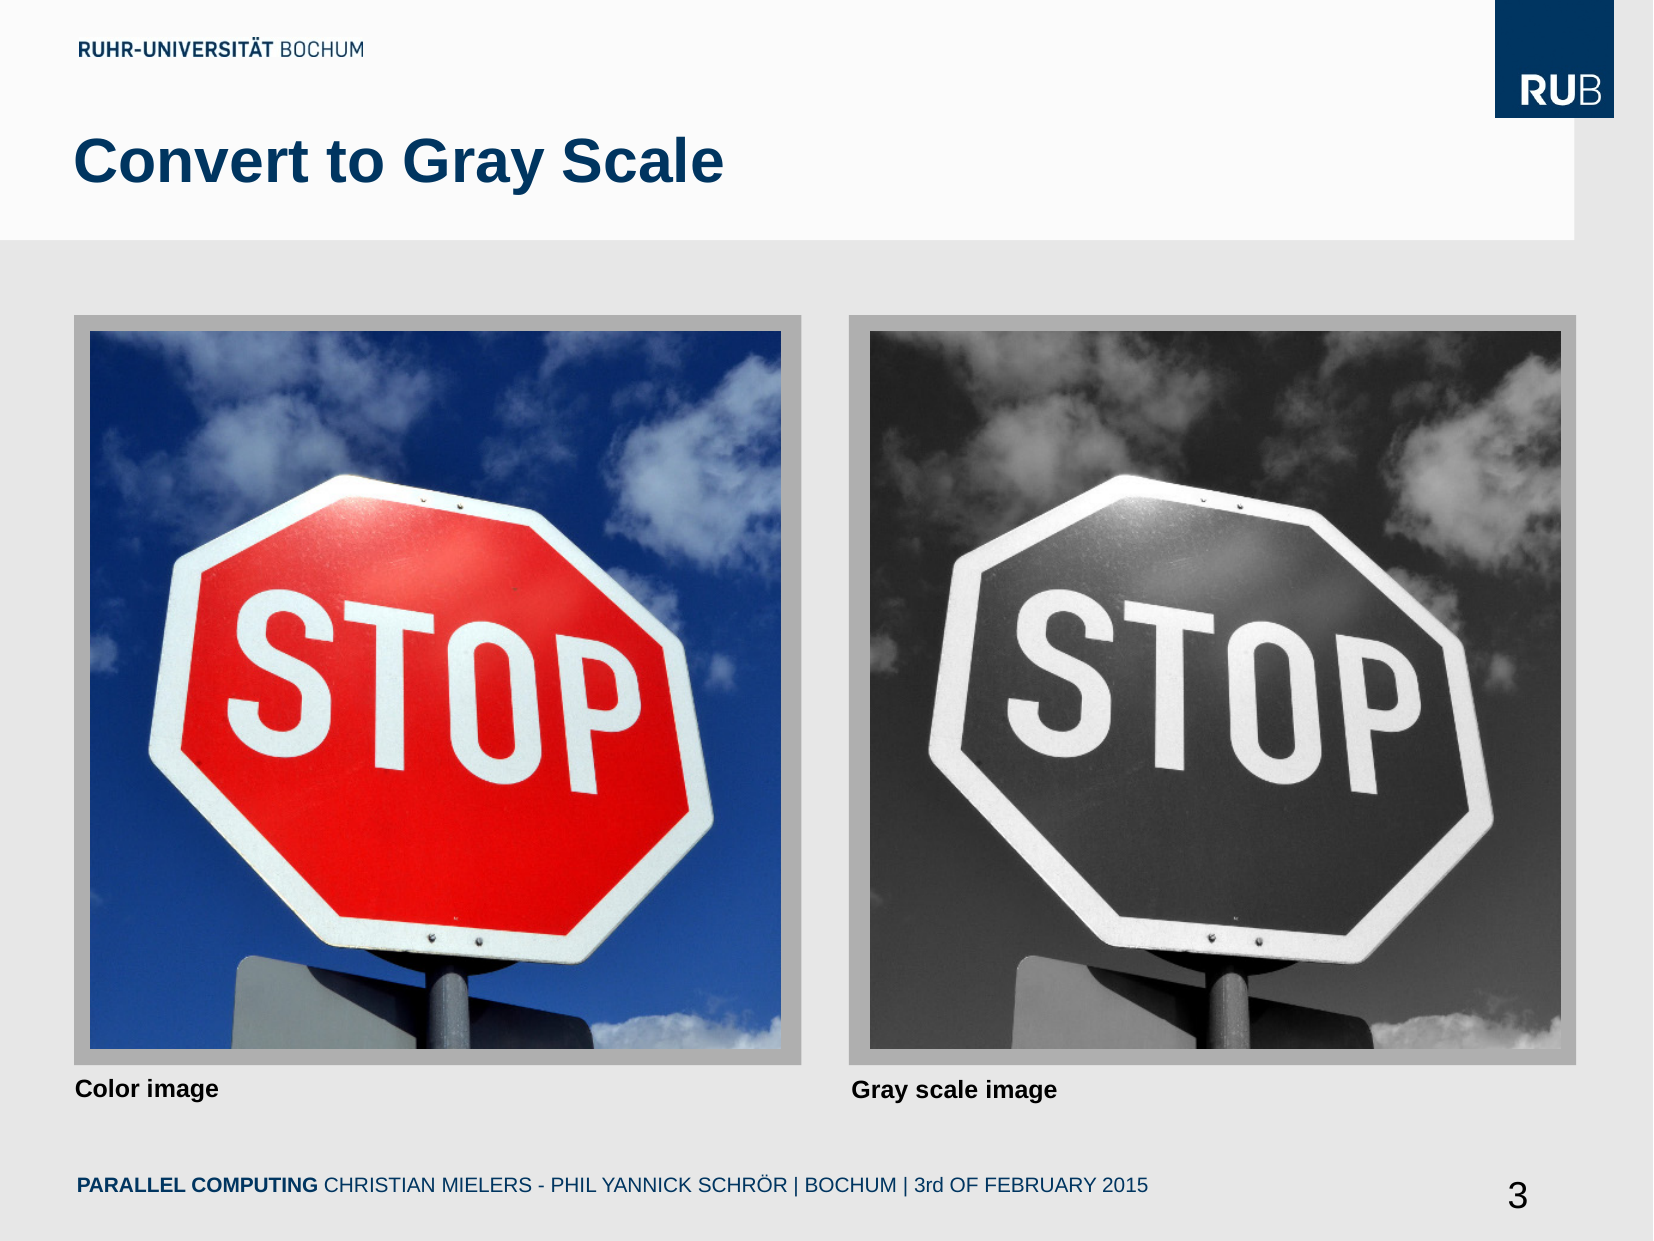

Convert to Gray Scale
Color image
Gray scale image
PARALLEL COMPUTING CHRISTIAN MIELERS - PHIL YANNICK SCHRÖR | BOCHUM | 3rd OF FEBRUARY 2015